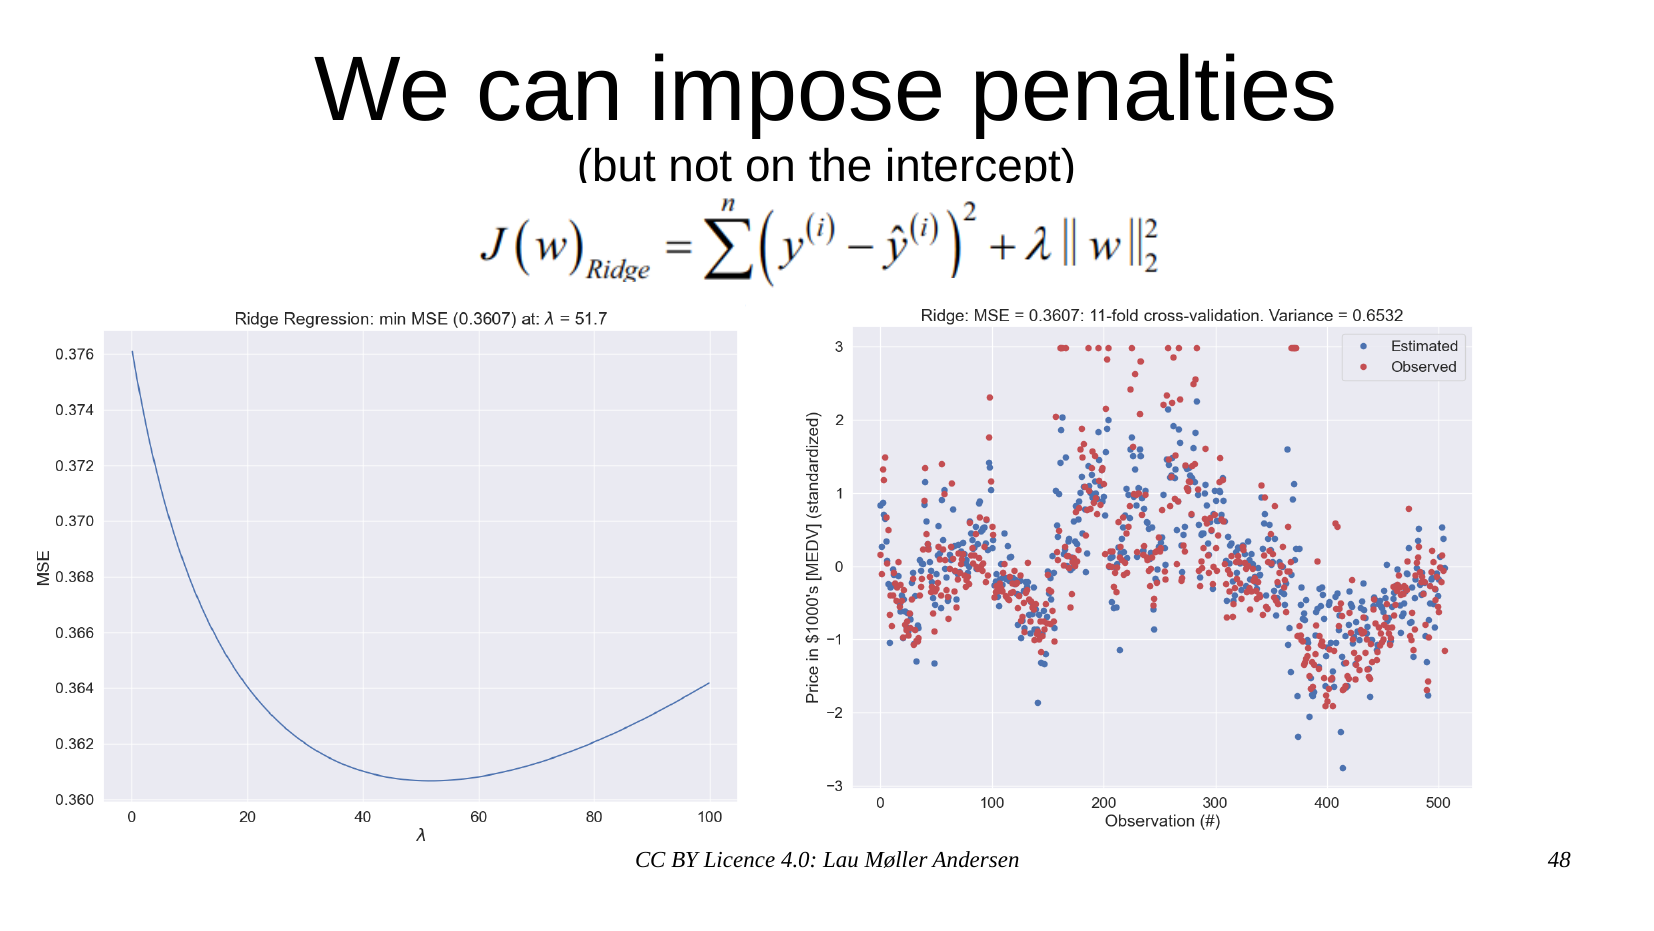

# We can impose penalties (but not on the intercept)
CC BY Licence 4.0: Lau Møller Andersen
48